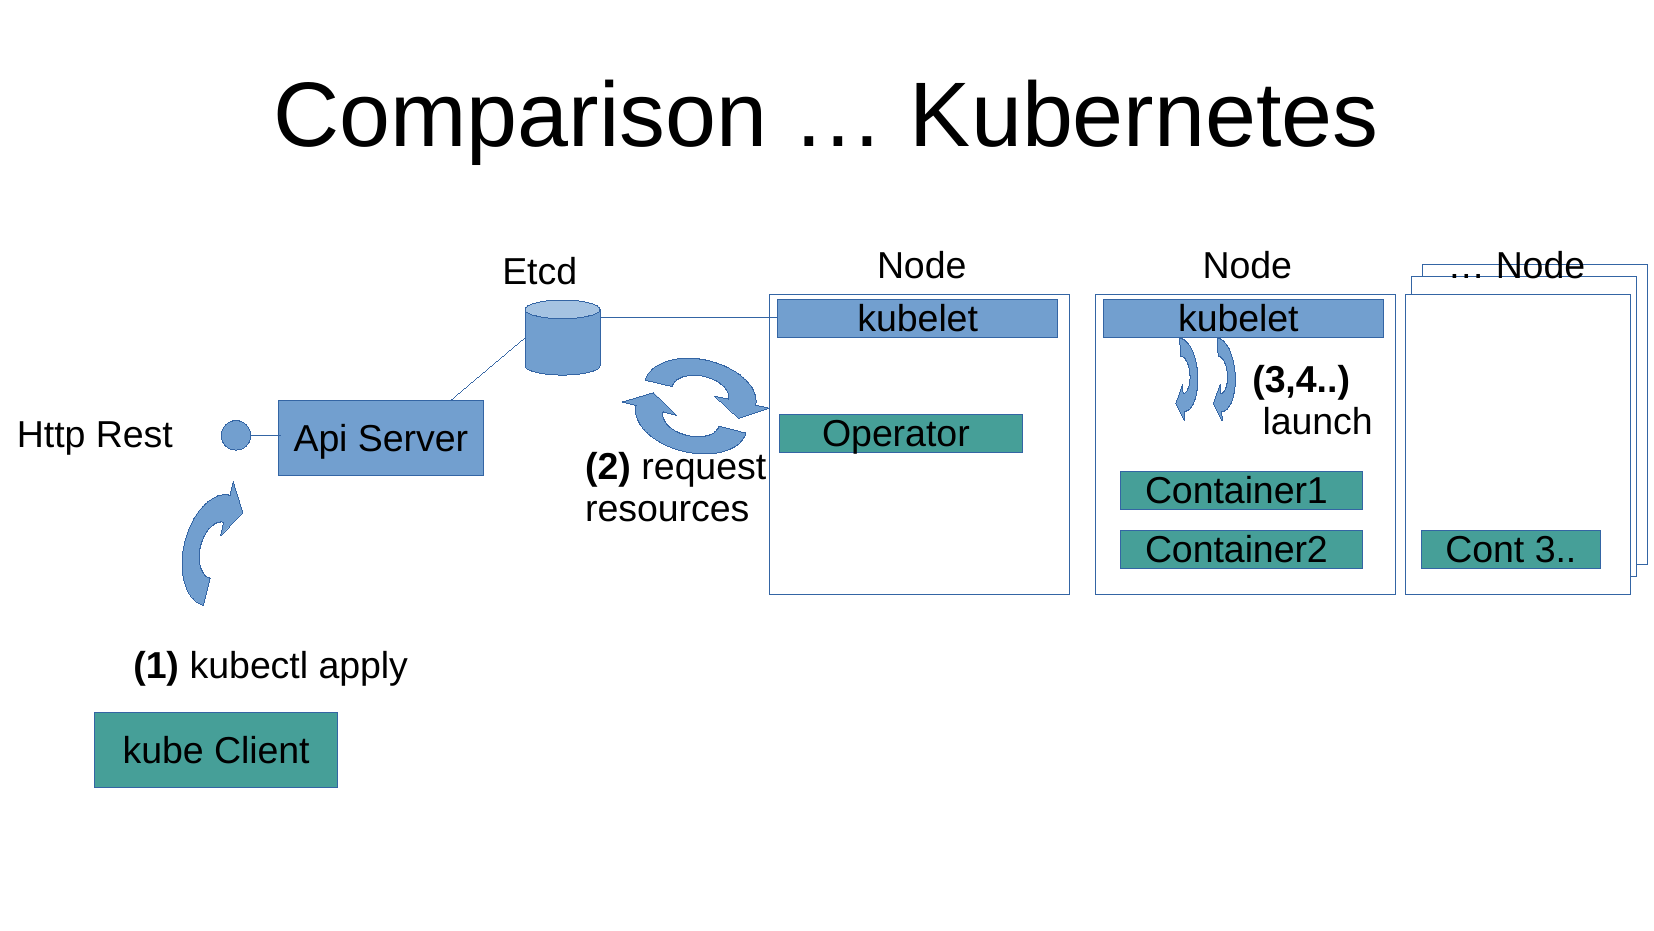

# Comparison … Kubernetes
Node
Node
… Node
Etcd
1
kubelet
kubelet
(3,4..)
 launch
Api Server
Http Rest
Operator
(2) request
resources
Container1
Container2
Cont 3..
(1) kubectl apply
kube Client